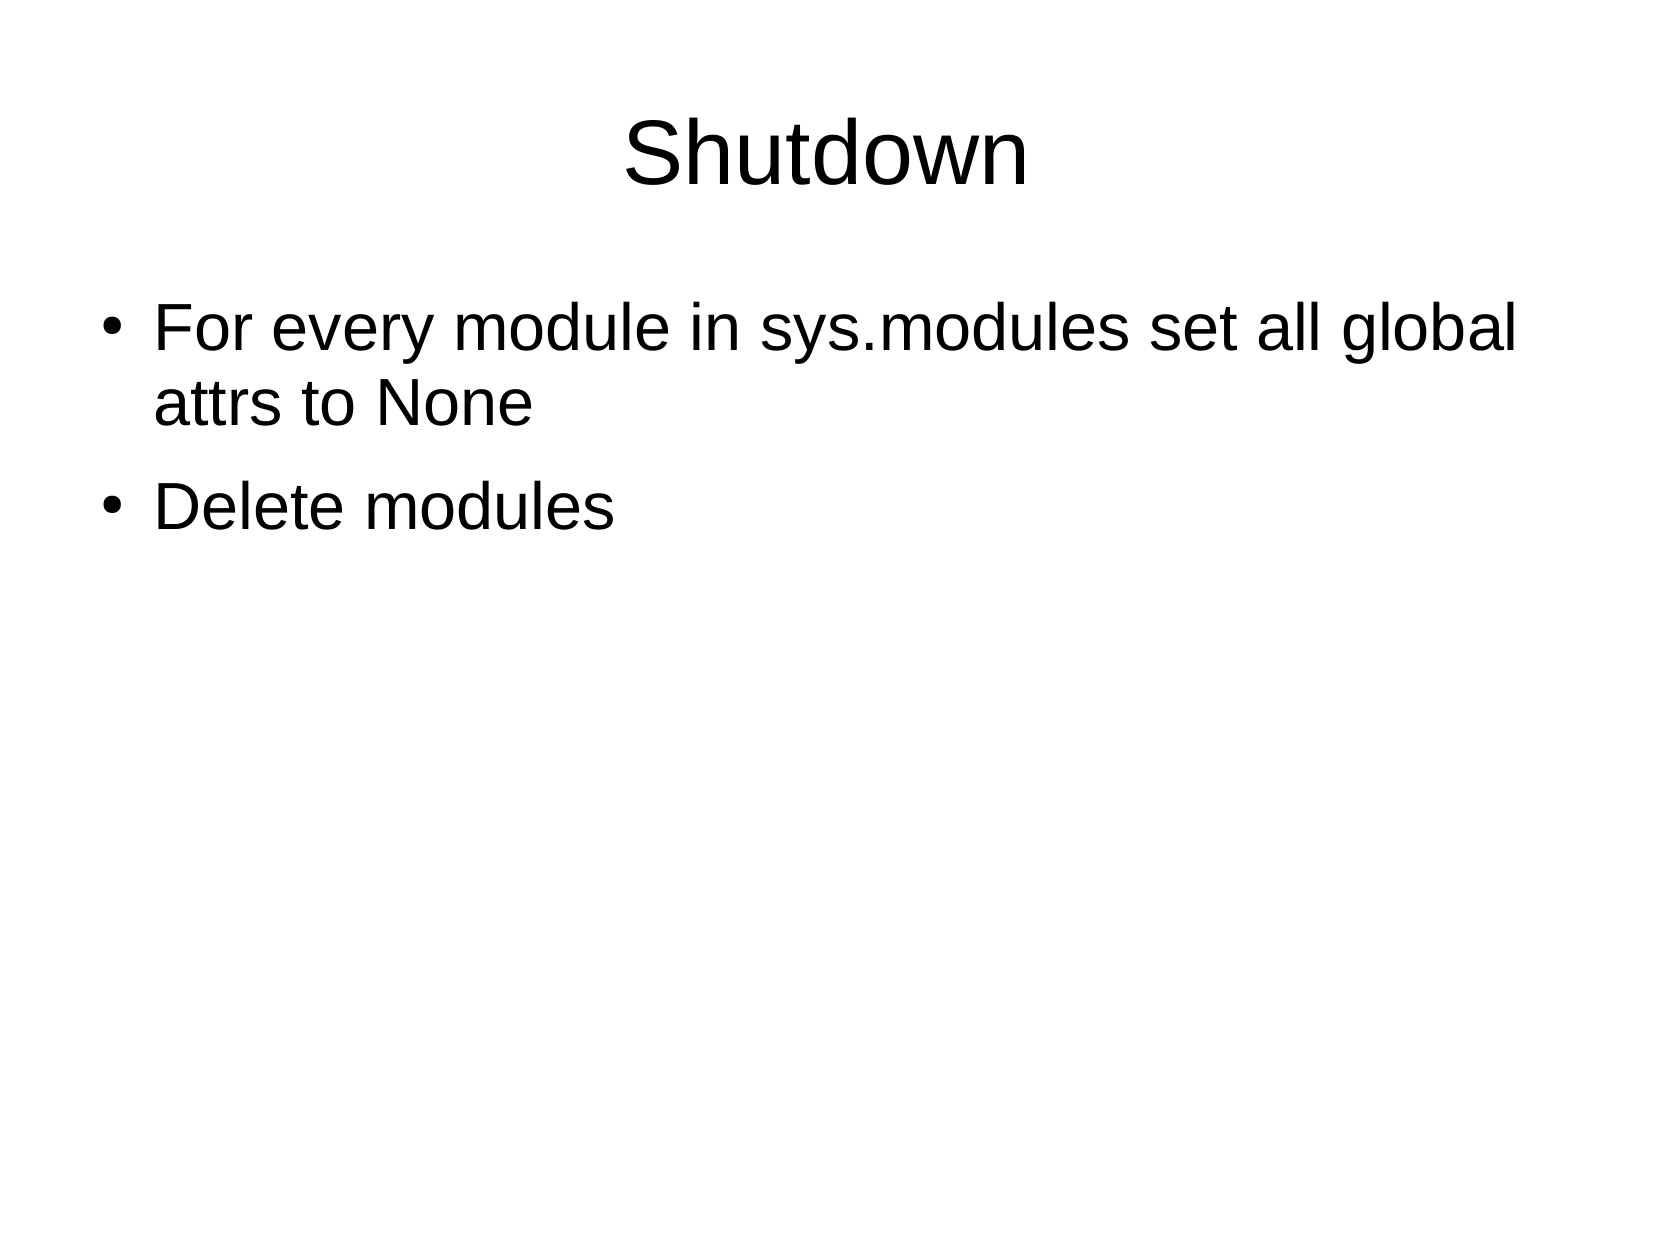

# Shutdown
For every module in sys.modules set all global attrs to None
Delete modules